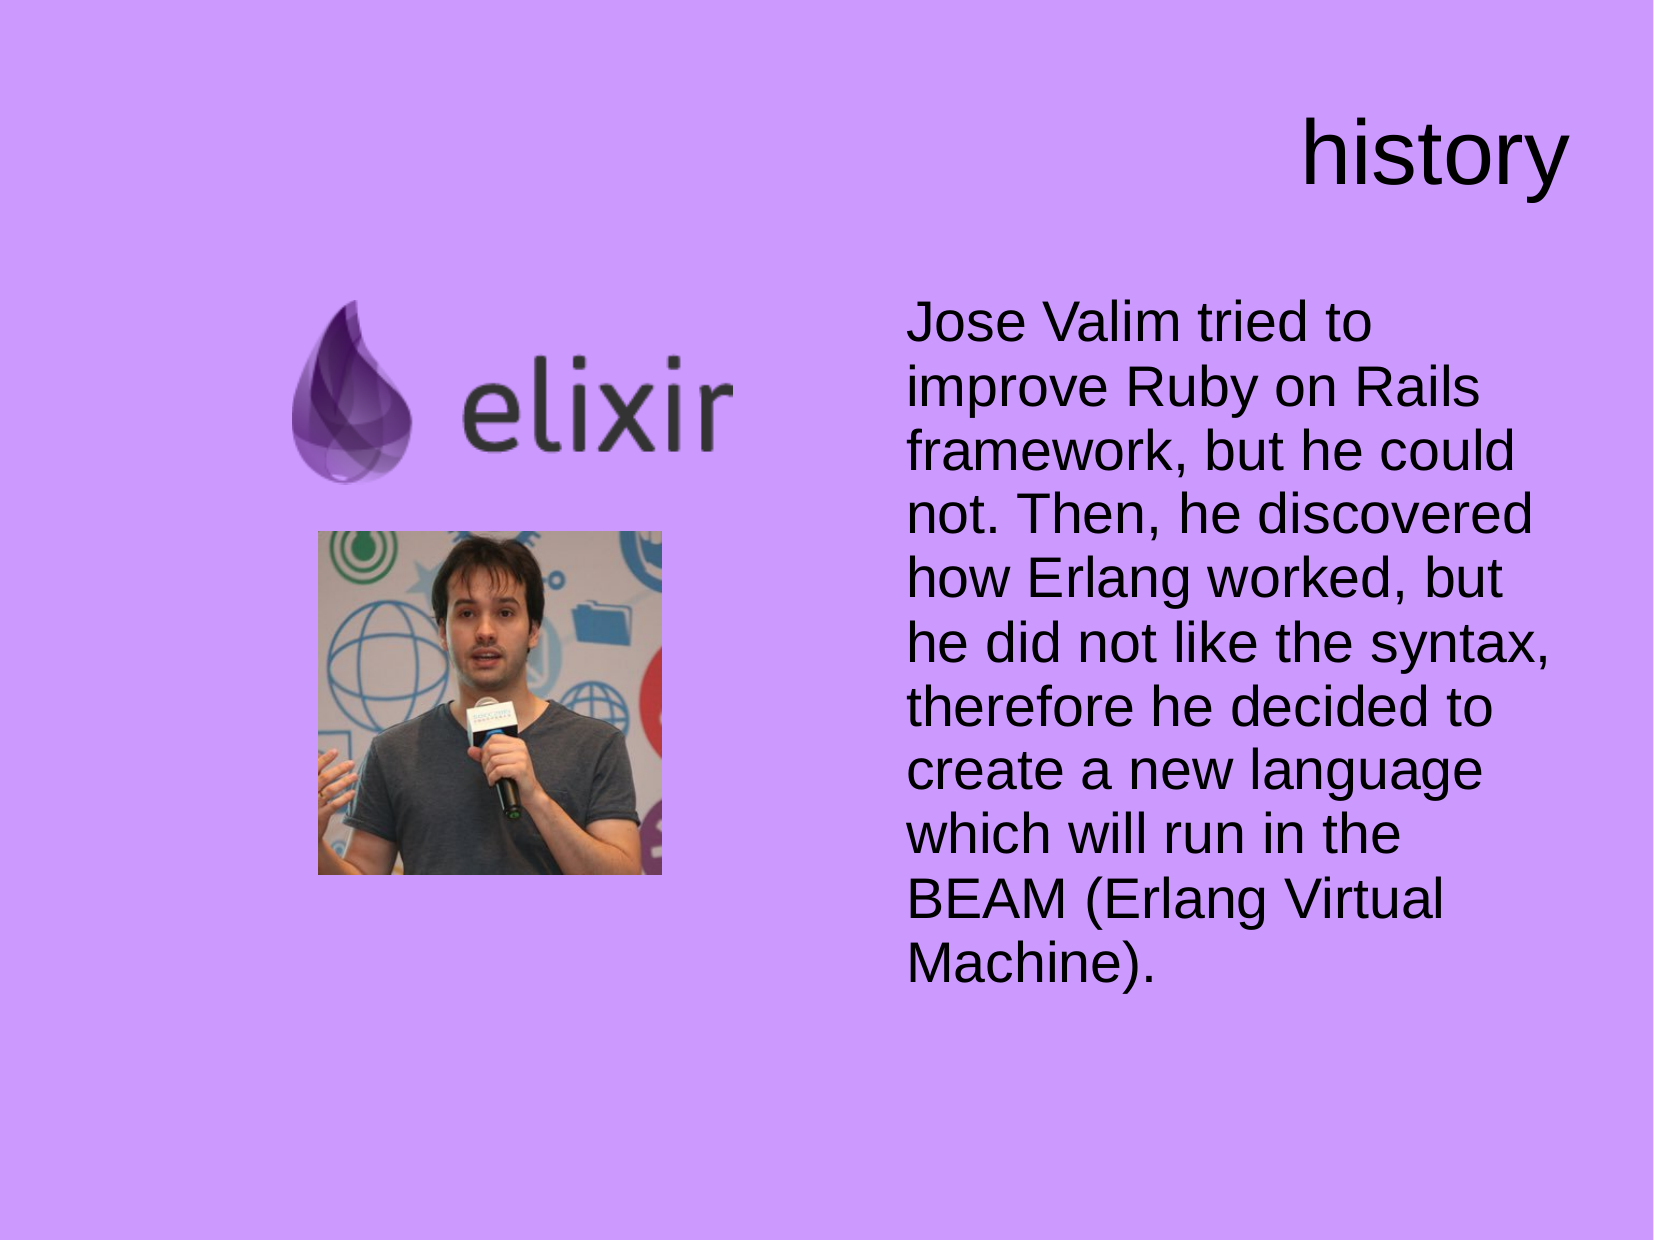

# history
Jose Valim tried to improve Ruby on Rails framework, but he could not. Then, he discovered how Erlang worked, but he did not like the syntax, therefore he decided to create a new language which will run in the BEAM (Erlang Virtual Machine).